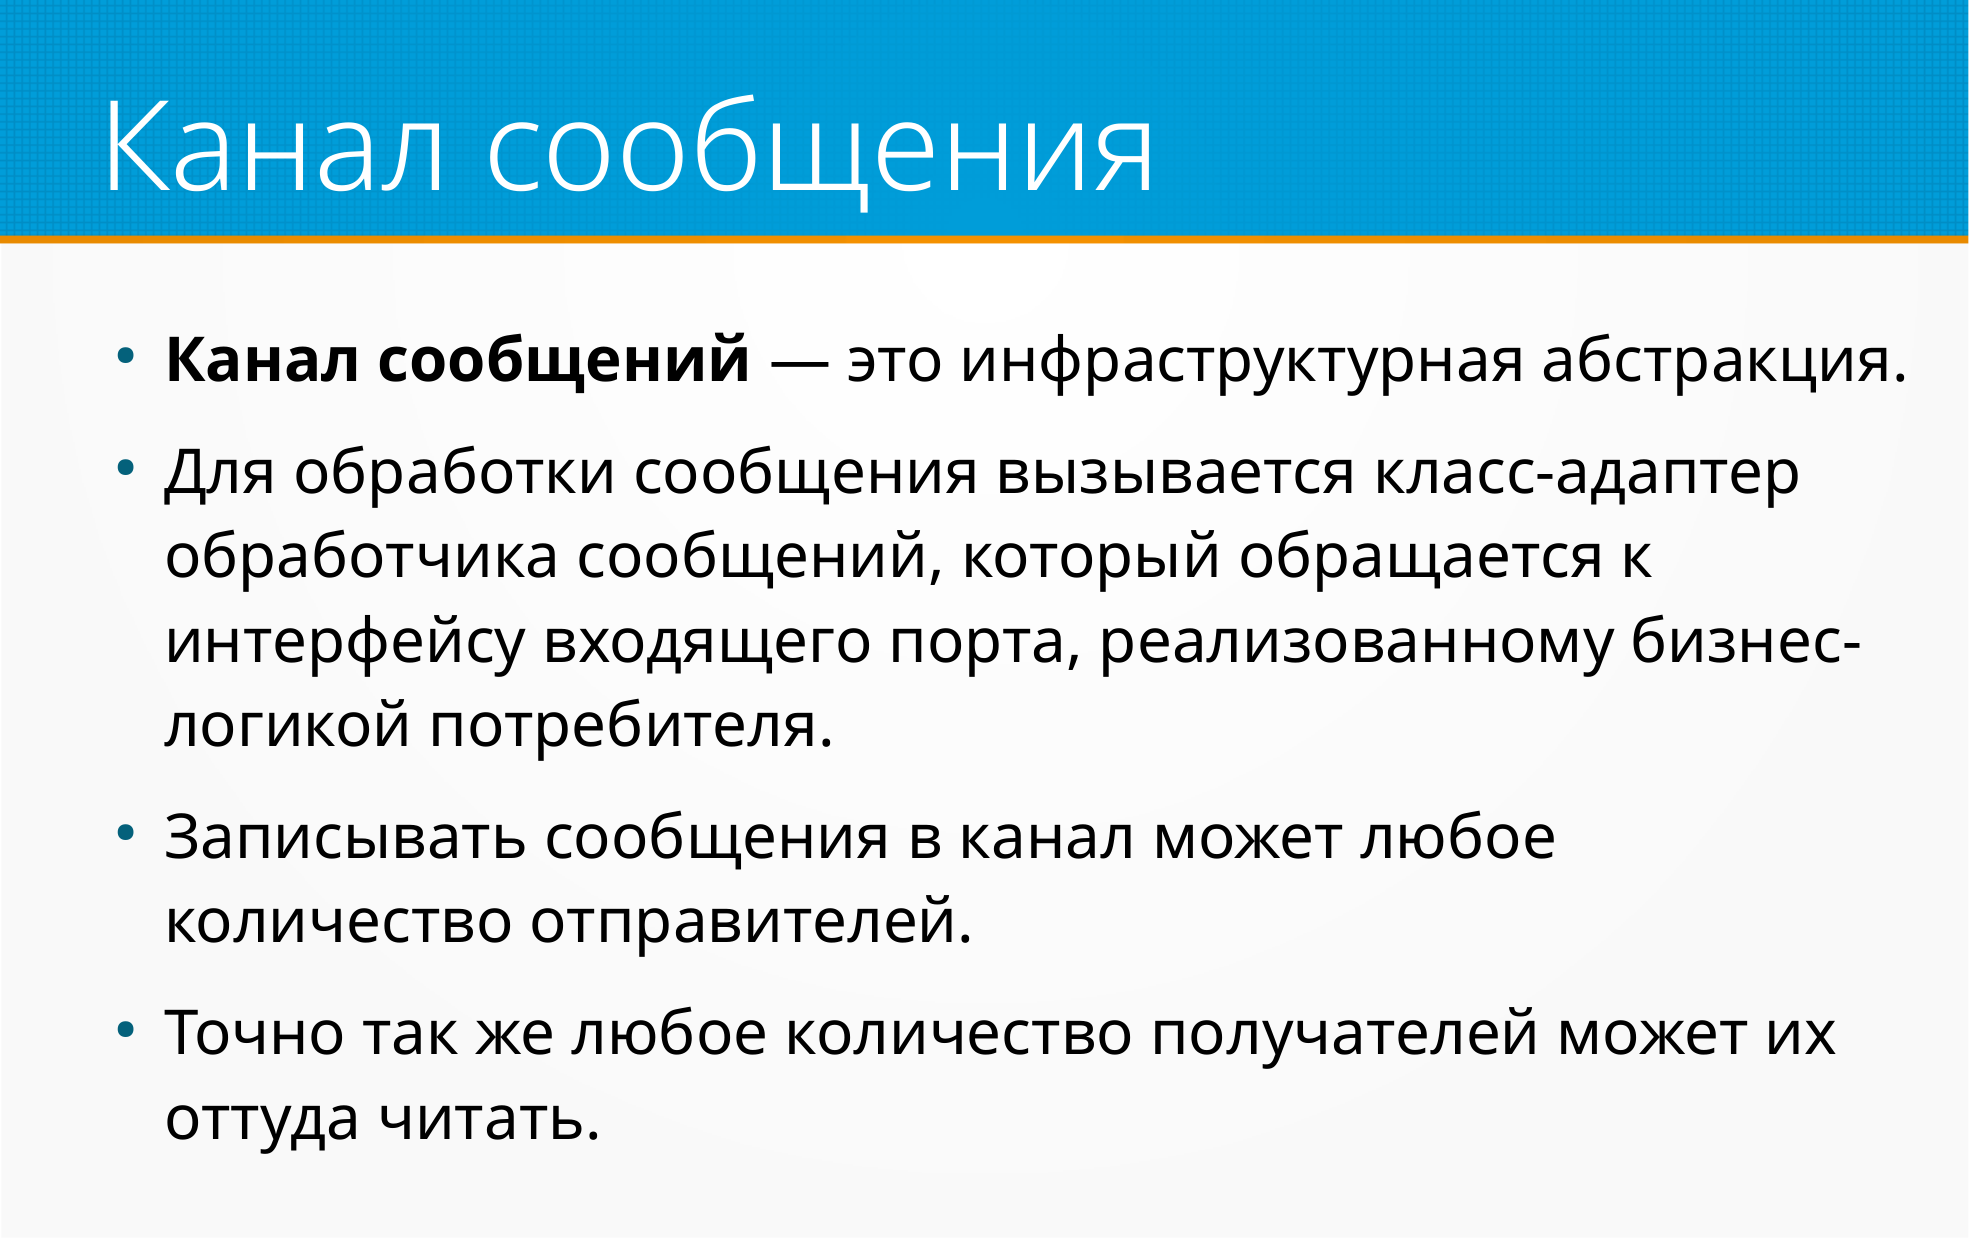

# Канал сообщения
Канал сообщений — это инфраструктурная абстракция.
Для обработки сообщения вызывается класс-адаптер обработчика сообщений, который обращается к интерфейсу входящего порта, реализованному бизнес-логикой потребителя.
Записывать сообщения в канал может любое количество отправителей.
Точно так же любое количество получателей может их оттуда читать.